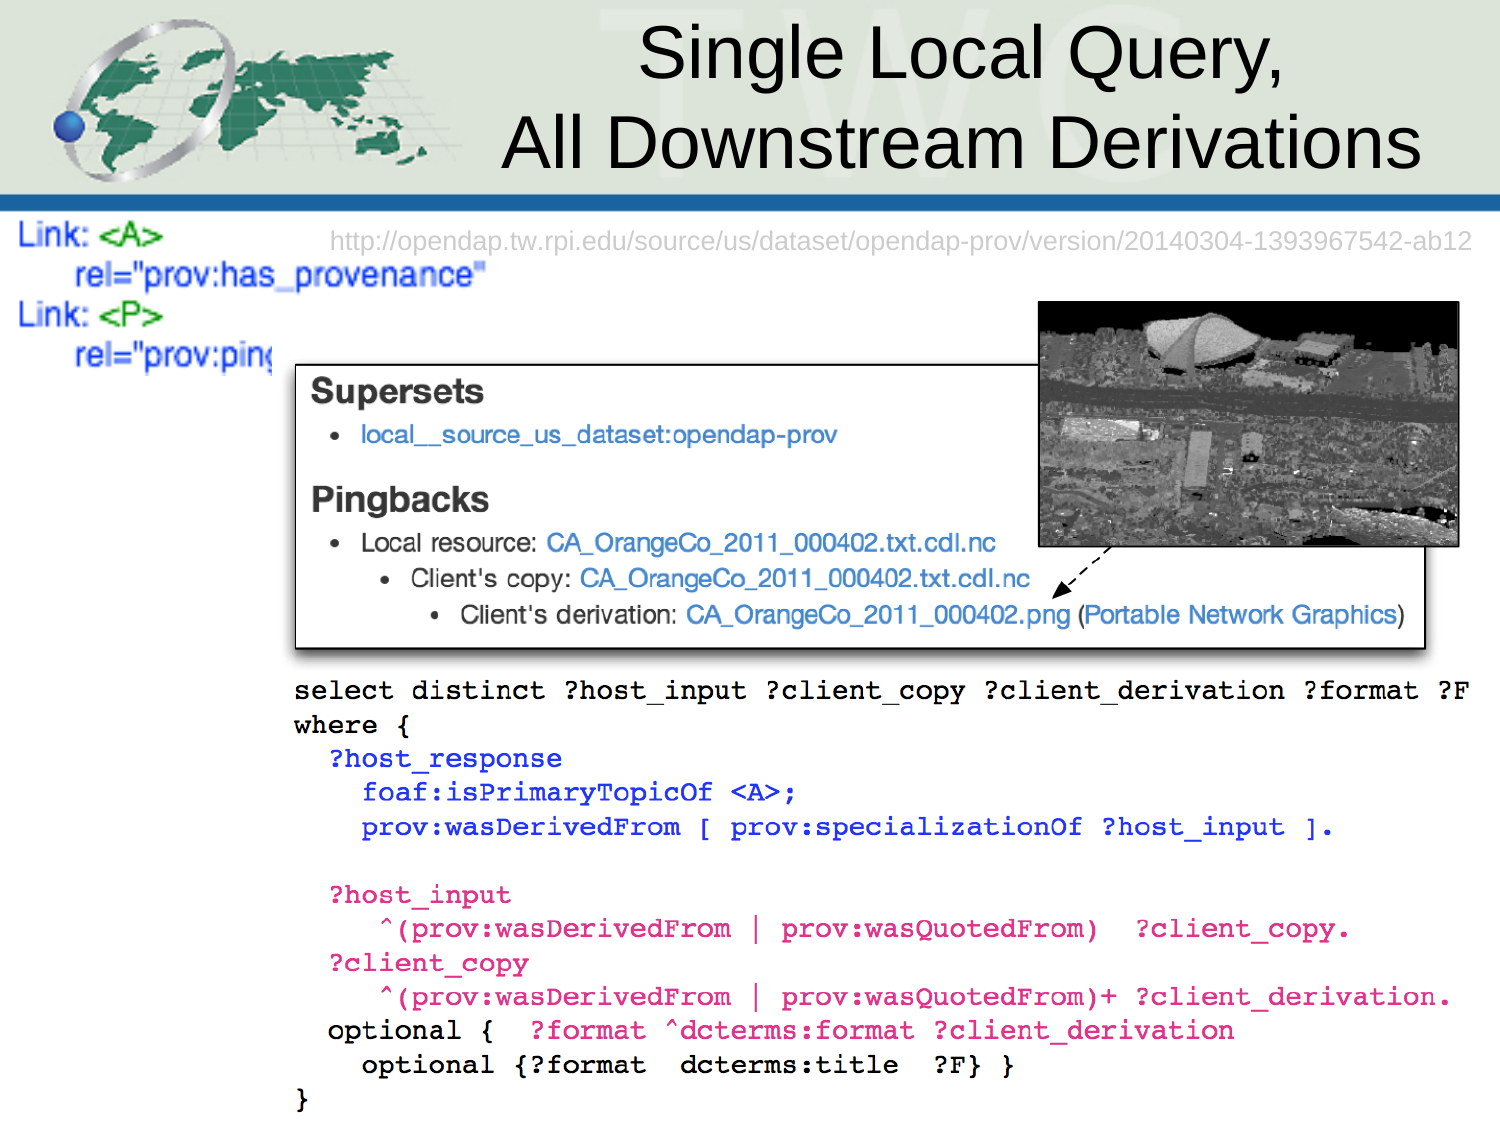

# Single Local Query, All Downstream Derivations
http://opendap.tw.rpi.edu/source/us/dataset/opendap-prov/version/20140304-1393967542-ab12
10 Jun 2014
@timrdf http://bit.ly/lebo-ipaw-2014
29